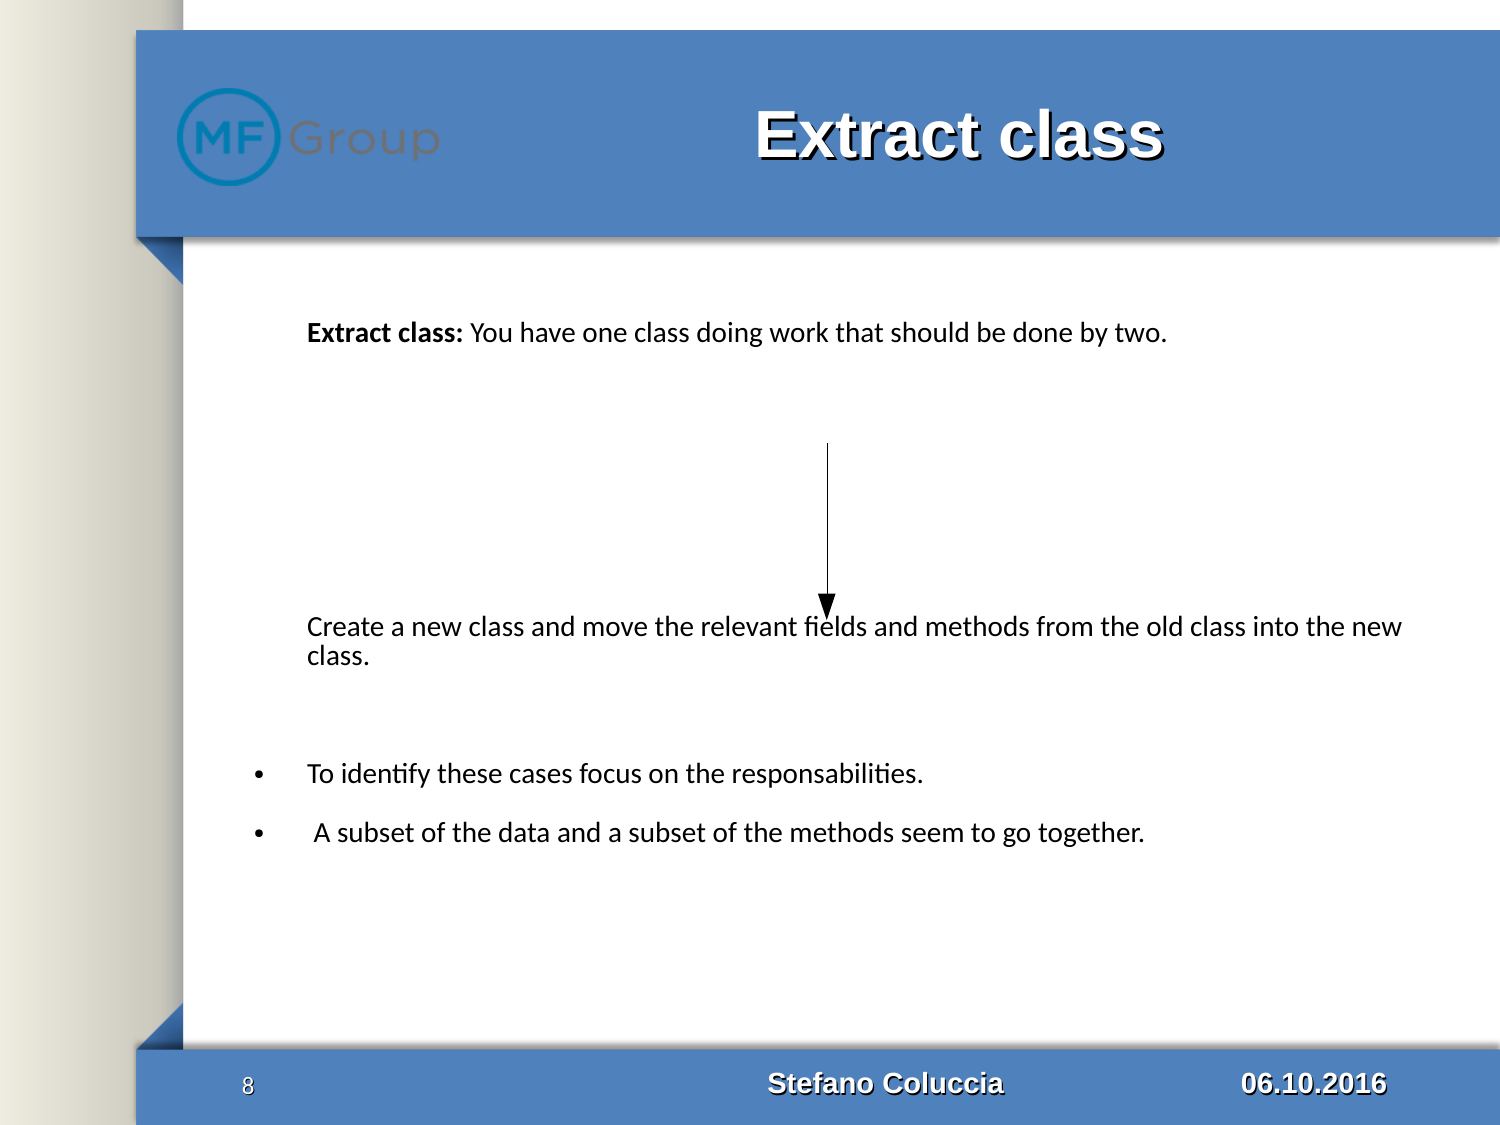

# Extract class
Extract class: You have one class doing work that should be done by two.
Create a new class and move the relevant fields and methods from the old class into the new class.
To identify these cases focus on the responsabilities.
 A subset of the data and a subset of the methods seem to go together.
8
Stefano Coluccia
06.10.2016